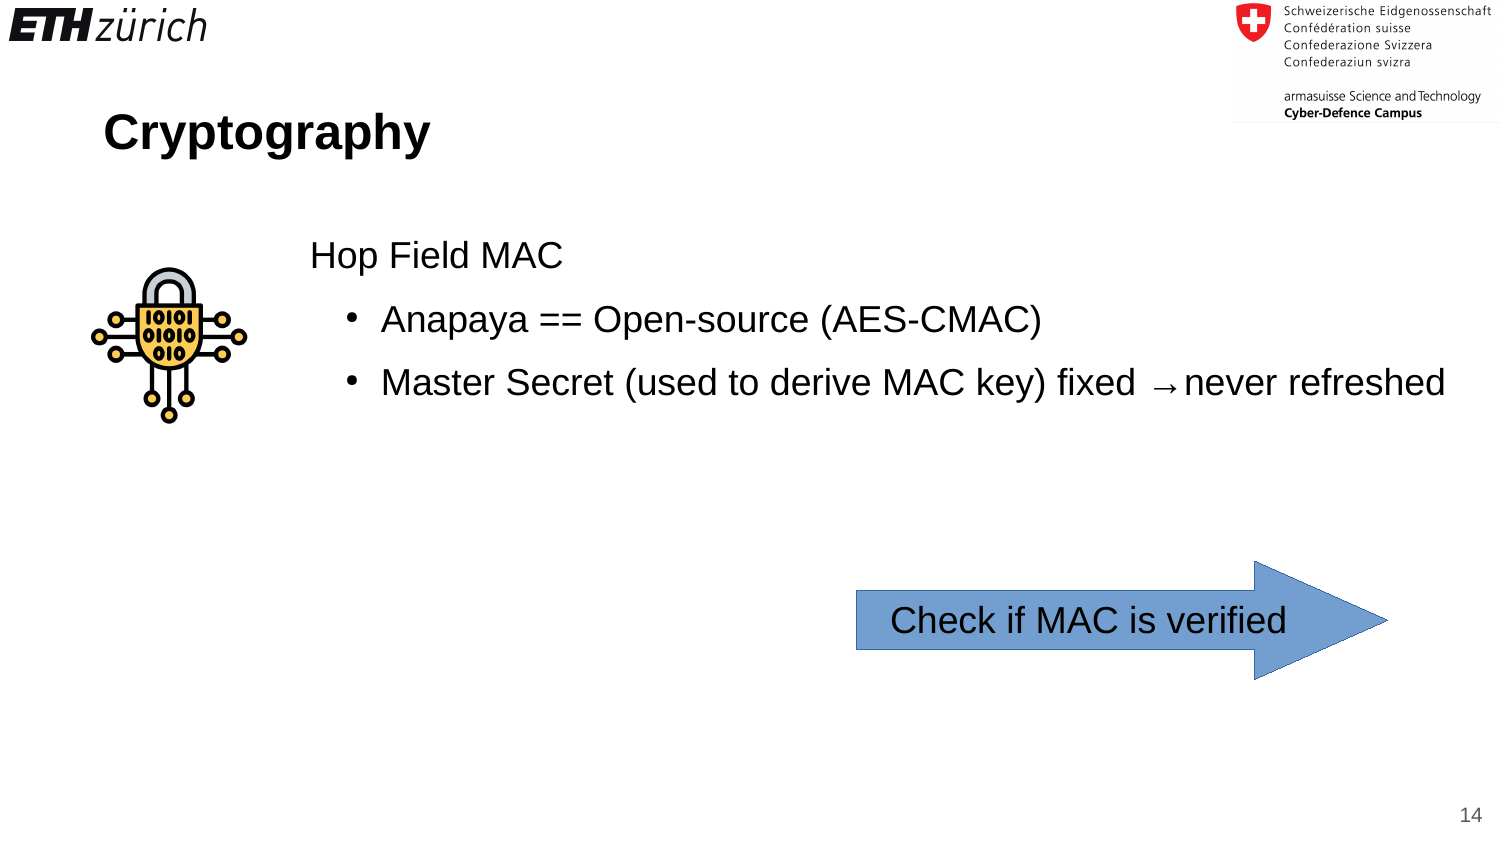

Cryptography
Hop Field MAC
Anapaya == Open-source (AES-CMAC)
Master Secret (used to derive MAC key) fixed →never refreshed
Check if MAC is verified
14